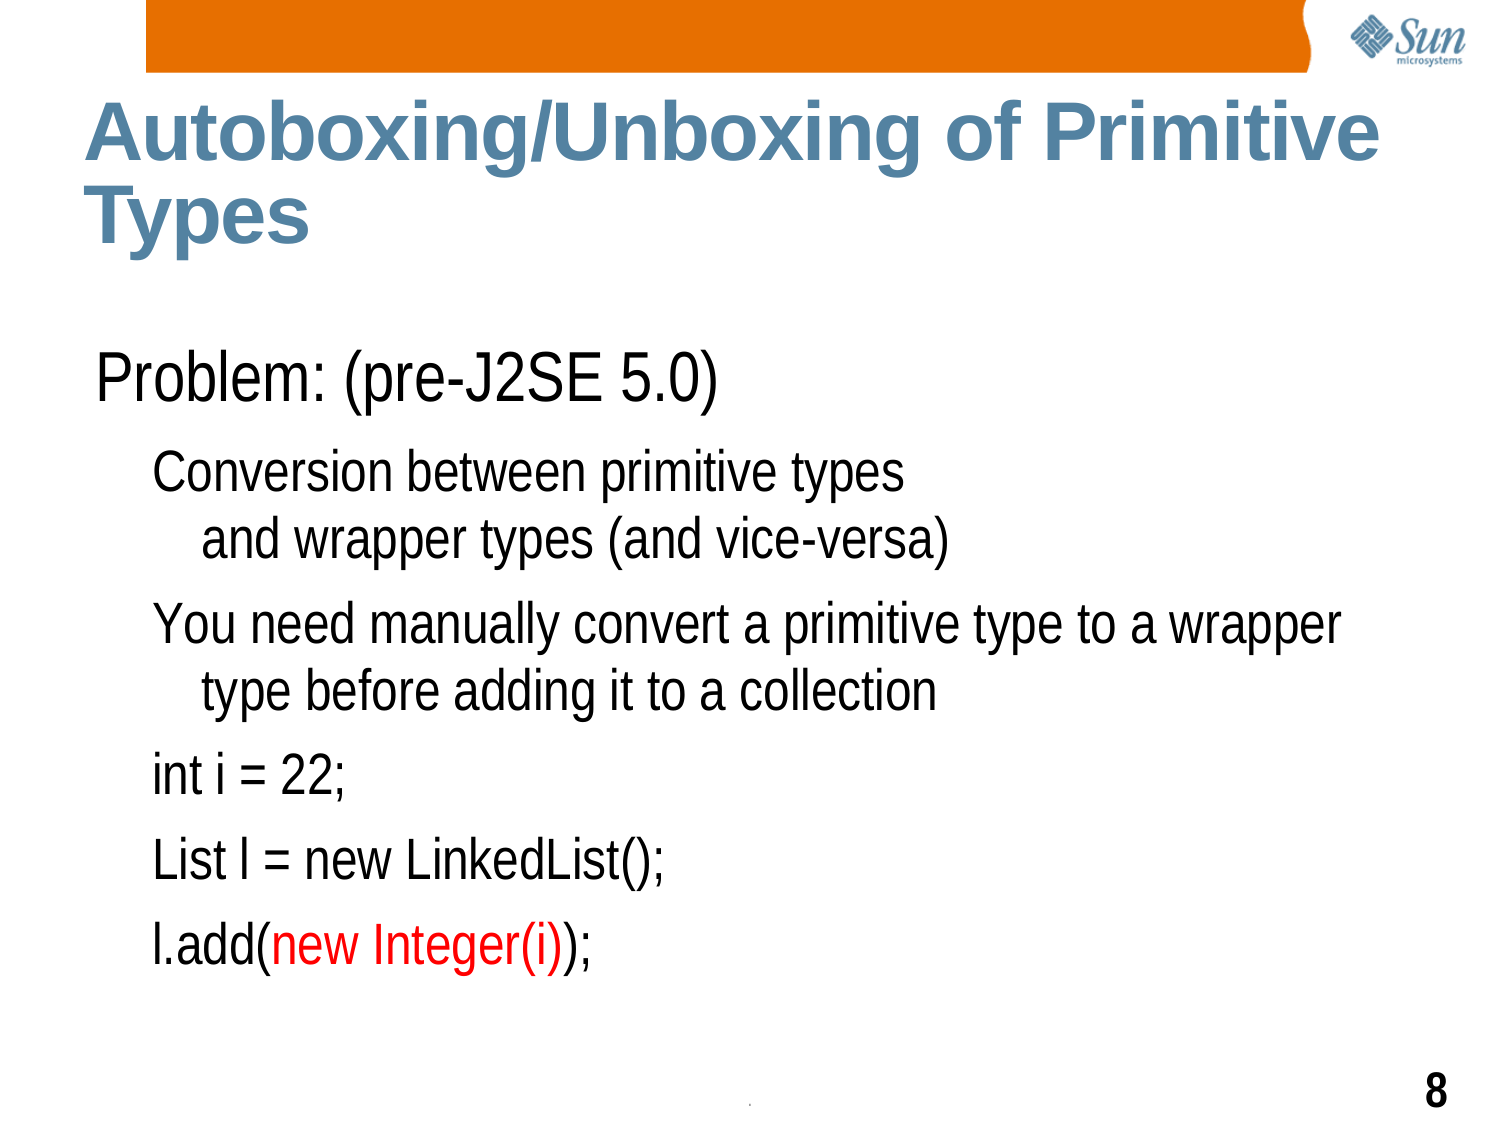

# Autoboxing/Unboxing of Primitive Types
Problem: (pre-J2SE 5.0)
Conversion between primitive types
and wrapper types (and vice-versa)
You need manually convert a primitive type to a wrapper type before adding it to a collection
int i = 22;
List l = new LinkedList();
l.add(new Integer(i));